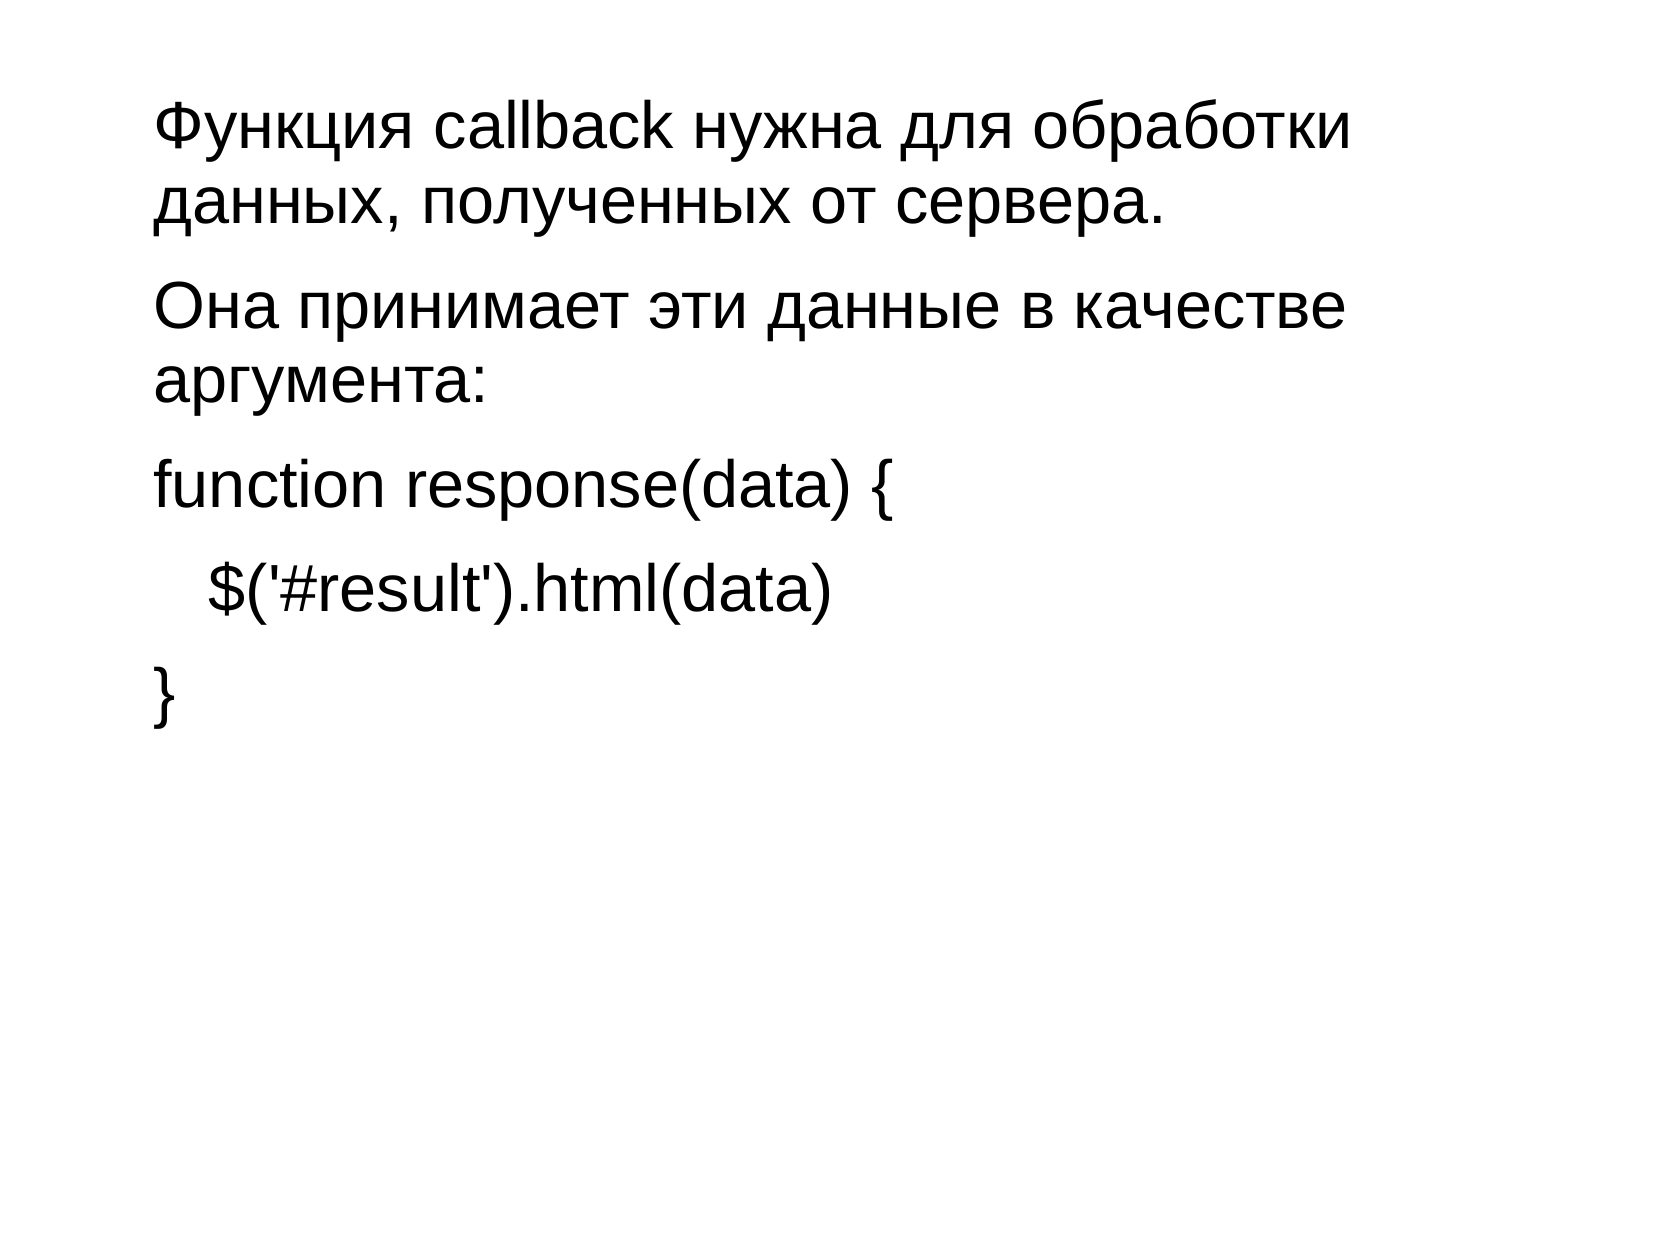

# Функция callback нужна для обработки данных, полученных от сервера.
Она принимает эти данные в качестве аргумента:
function response(data) {
 $('#result').html(data)
}